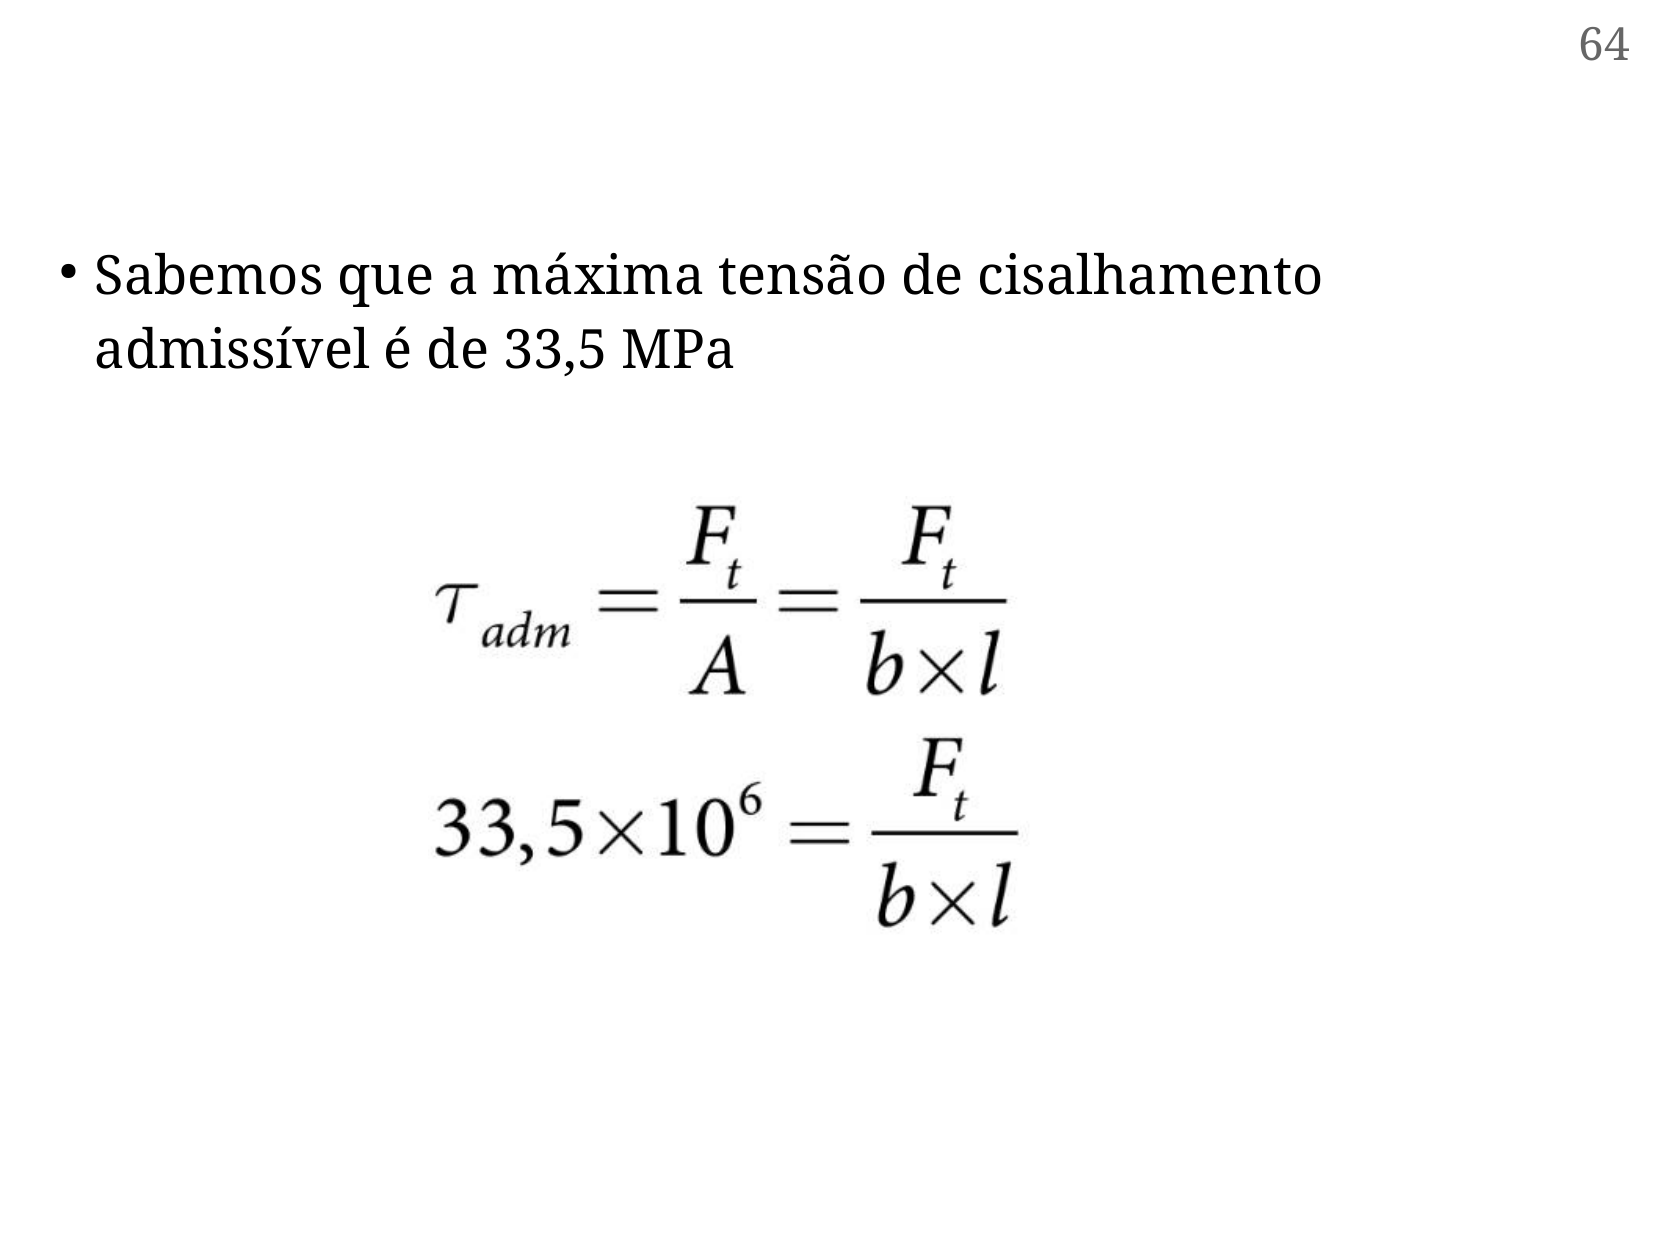

64
#
Sabemos que a máxima tensão de cisalhamento admissível é de 33,5 MPa